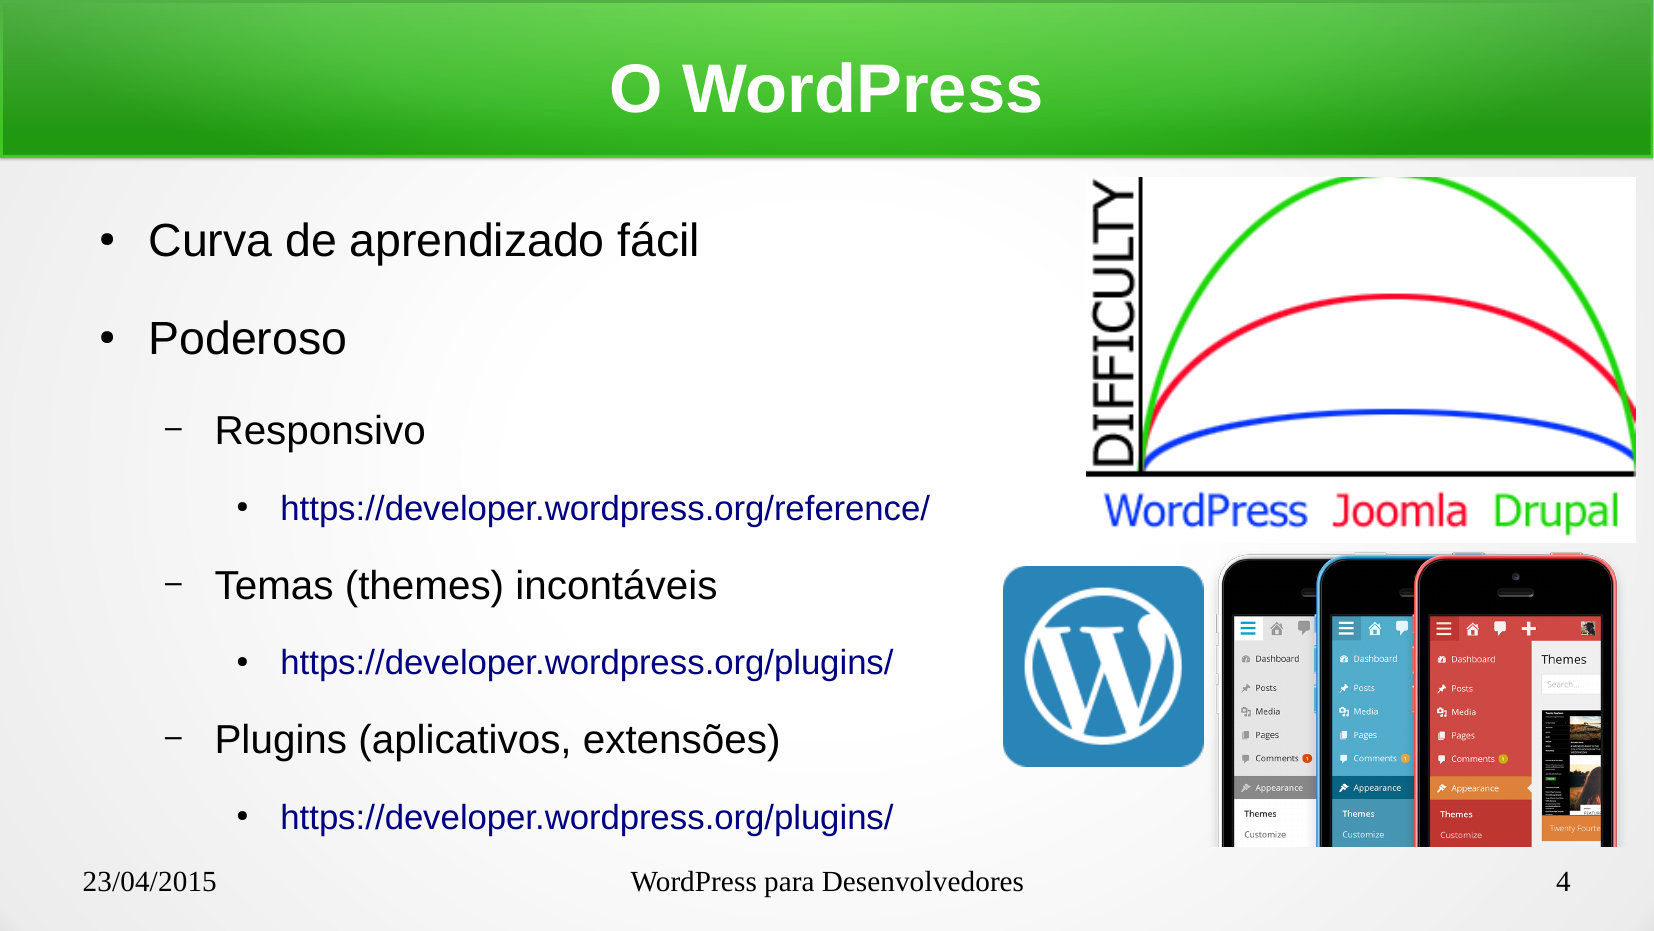

# O WordPress
Curva de aprendizado fácil
Poderoso
Responsivo
https://developer.wordpress.org/reference/
Temas (themes) incontáveis
https://developer.wordpress.org/plugins/
Plugins (aplicativos, extensões)
https://developer.wordpress.org/plugins/
23/04/2015
WordPress para Desenvolvedores
4